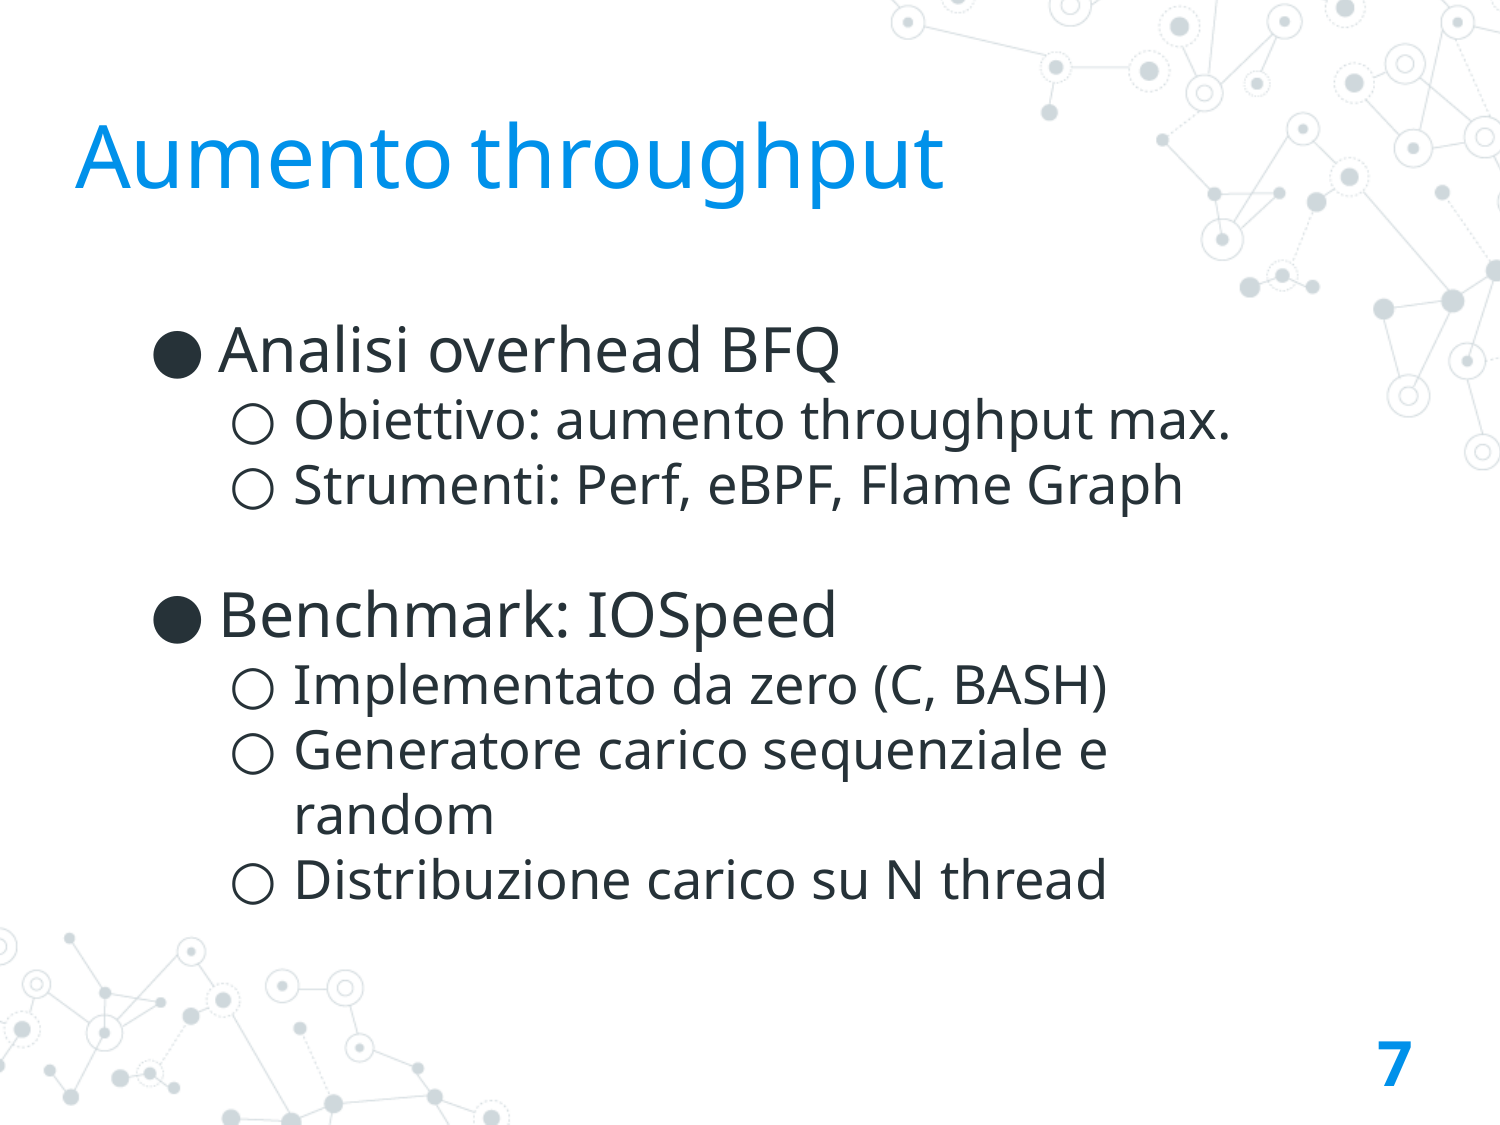

# Aumento throughput
Analisi overhead BFQ
Obiettivo: aumento throughput max.
Strumenti: Perf, eBPF, Flame Graph
Benchmark: IOSpeed
Implementato da zero (C, BASH)
Generatore carico sequenziale e random
Distribuzione carico su N thread